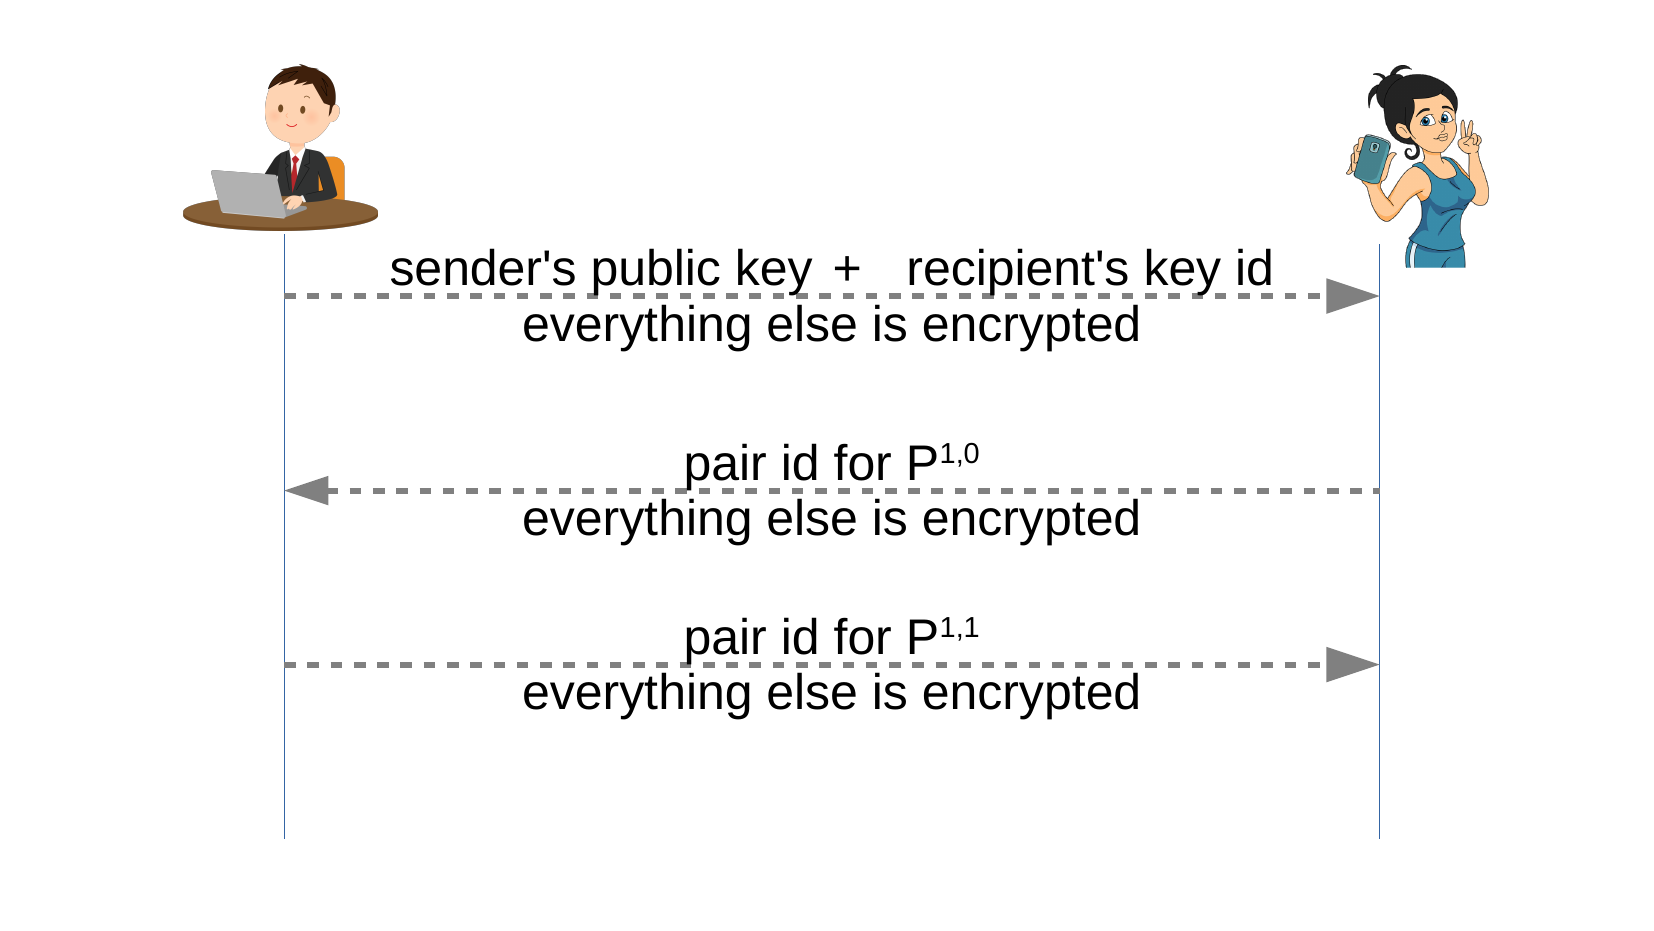

sender's public key	+	recipient's key id
everything else is encrypted
pair id for P1,0
everything else is encrypted
pair id for P1,1
everything else is encrypted